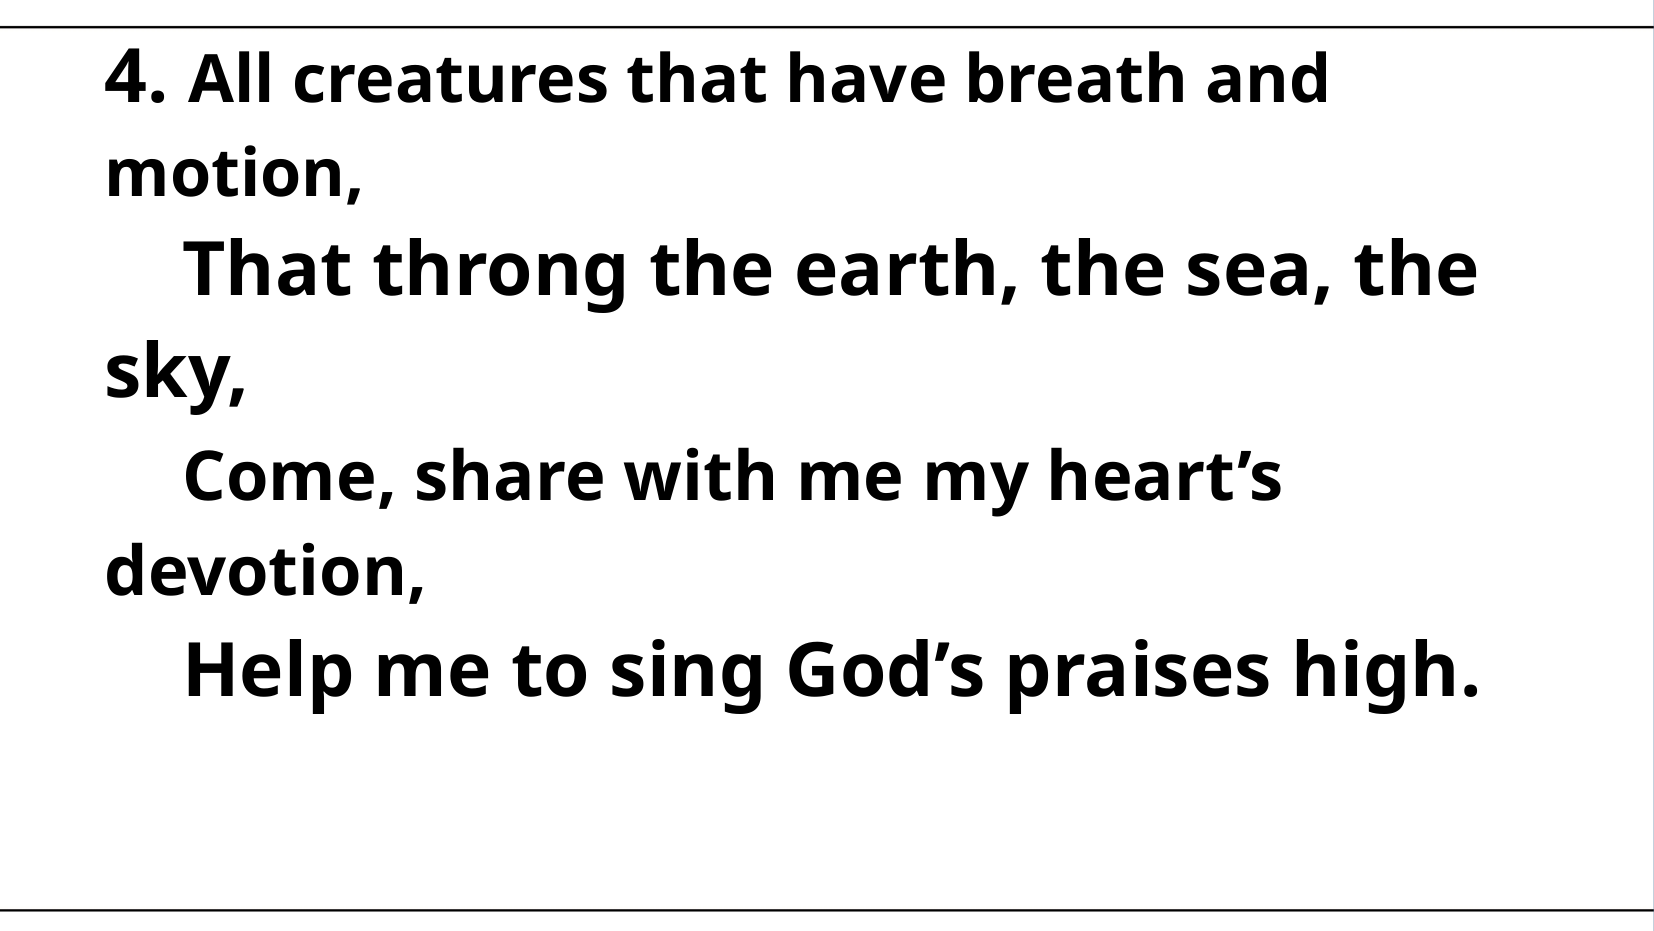

4. All creatures that have breath and motion,
 That throng the earth, the sea, the sky,
 Come, share with me my heart’s devotion,
 Help me to sing God’s praises high.